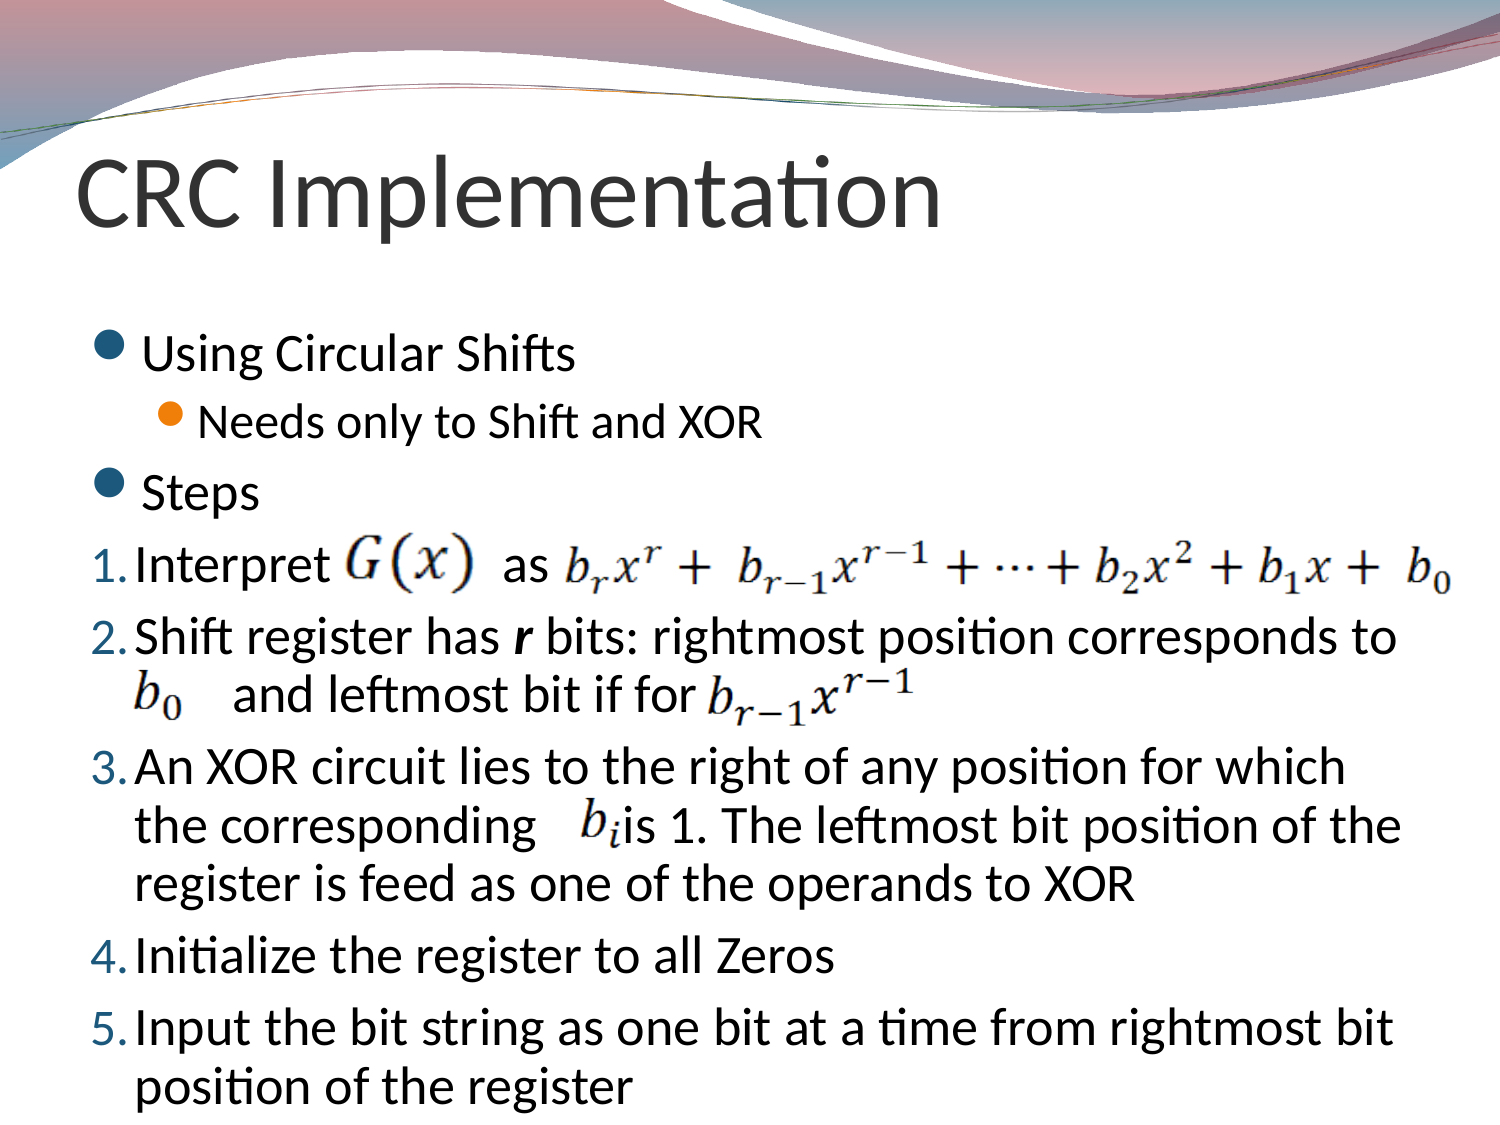

# CRC Implementation
Using Circular Shifts
Needs only to Shift and XOR
Steps
Interpret as
Shift register has r bits: rightmost position corresponds to and leftmost bit if for
An XOR circuit lies to the right of any position for which the corresponding is 1. The leftmost bit position of the register is feed as one of the operands to XOR
Initialize the register to all Zeros
Input the bit string as one bit at a time from rightmost bit position of the register